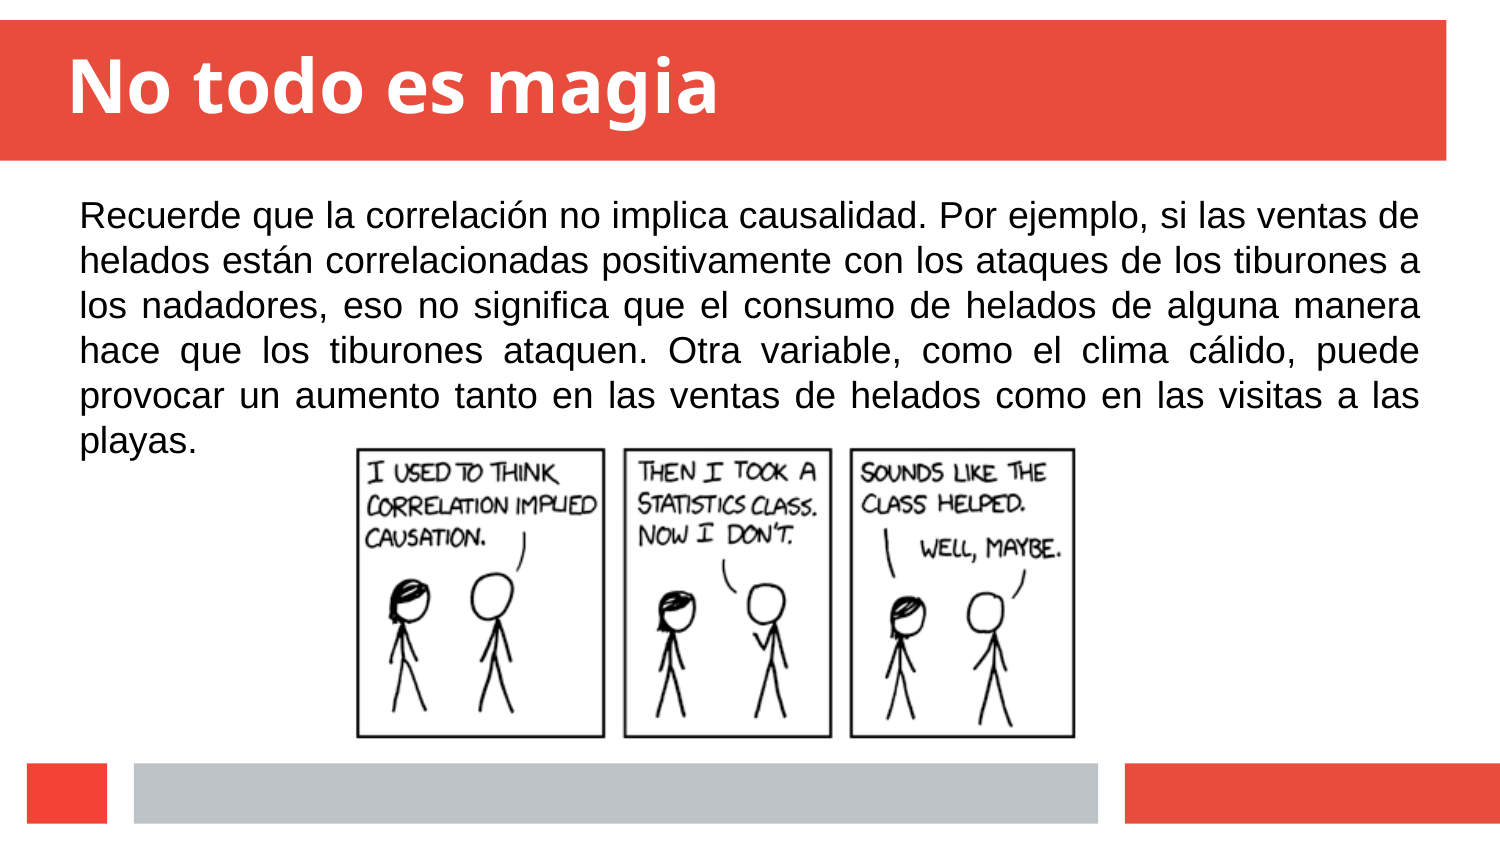

# No todo es magia
Recuerde que la correlación no implica causalidad. Por ejemplo, si las ventas de helados están correlacionadas positivamente con los ataques de los tiburones a los nadadores, eso no significa que el consumo de helados de alguna manera hace que los tiburones ataquen. Otra variable, como el clima cálido, puede provocar un aumento tanto en las ventas de helados como en las visitas a las playas.